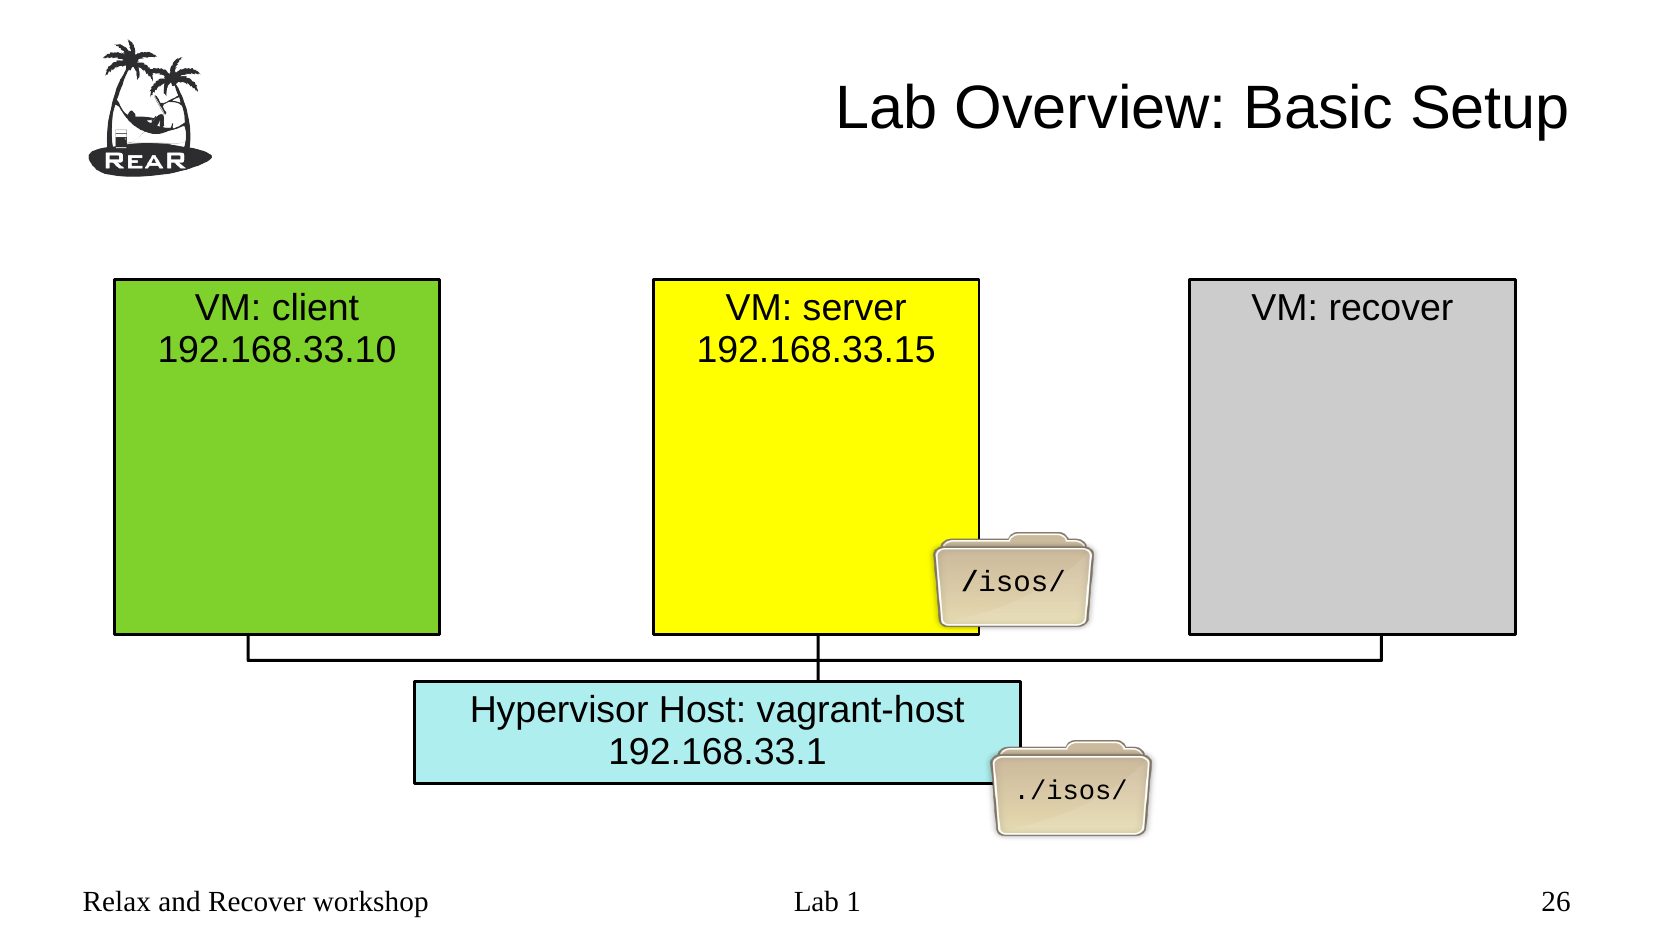

# Lab Overview: Basic Setup
VM: client
192.168.33.10
VM: server
192.168.33.15
VM: recover
/isos/
Hypervisor Host: vagrant-host
192.168.33.1
./isos/
Relax and Recover workshop
Lab 1
26